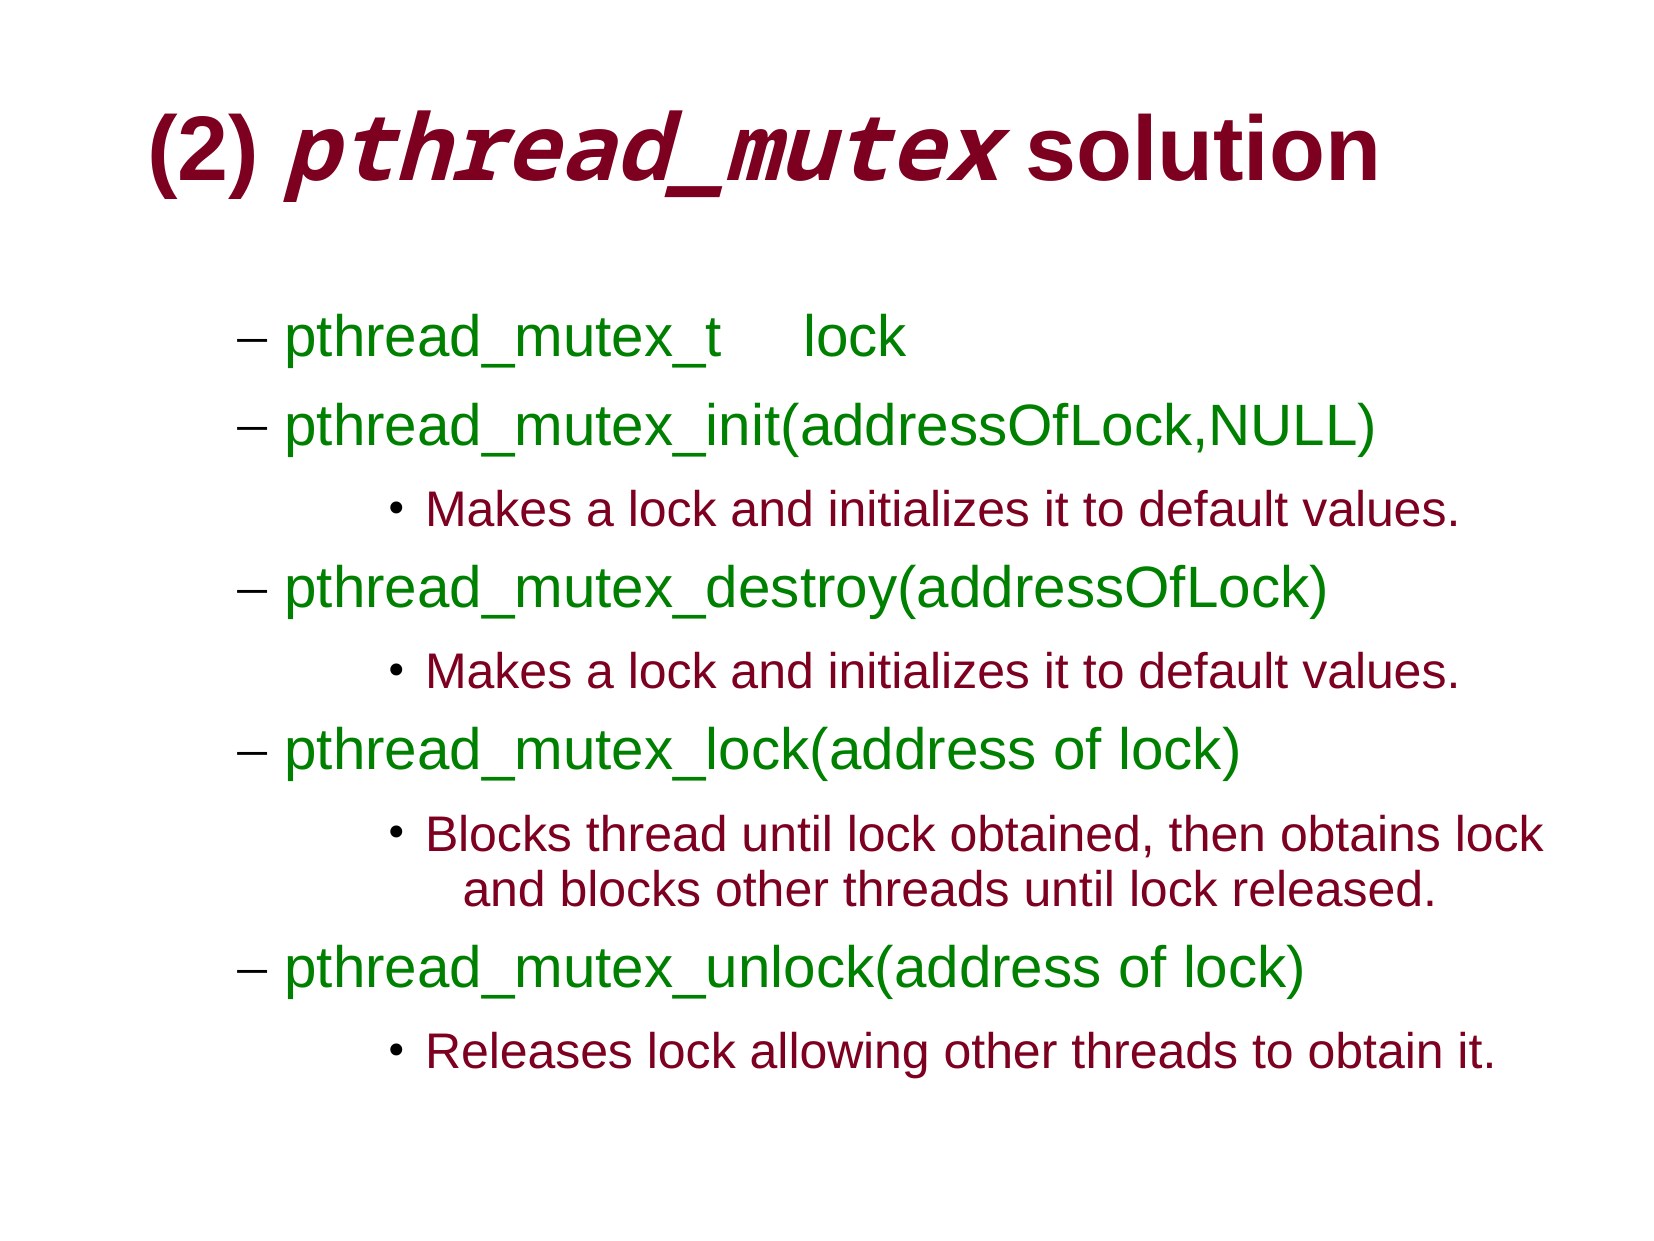

# (2) pthread_mutex solution
pthread_mutex_t lock
pthread_mutex_init(addressOfLock,NULL)
Makes a lock and initializes it to default values.
pthread_mutex_destroy(addressOfLock)
Makes a lock and initializes it to default values.
pthread_mutex_lock(address of lock)
Blocks thread until lock obtained, then obtains lock and blocks other threads until lock released.
pthread_mutex_unlock(address of lock)
Releases lock allowing other threads to obtain it.